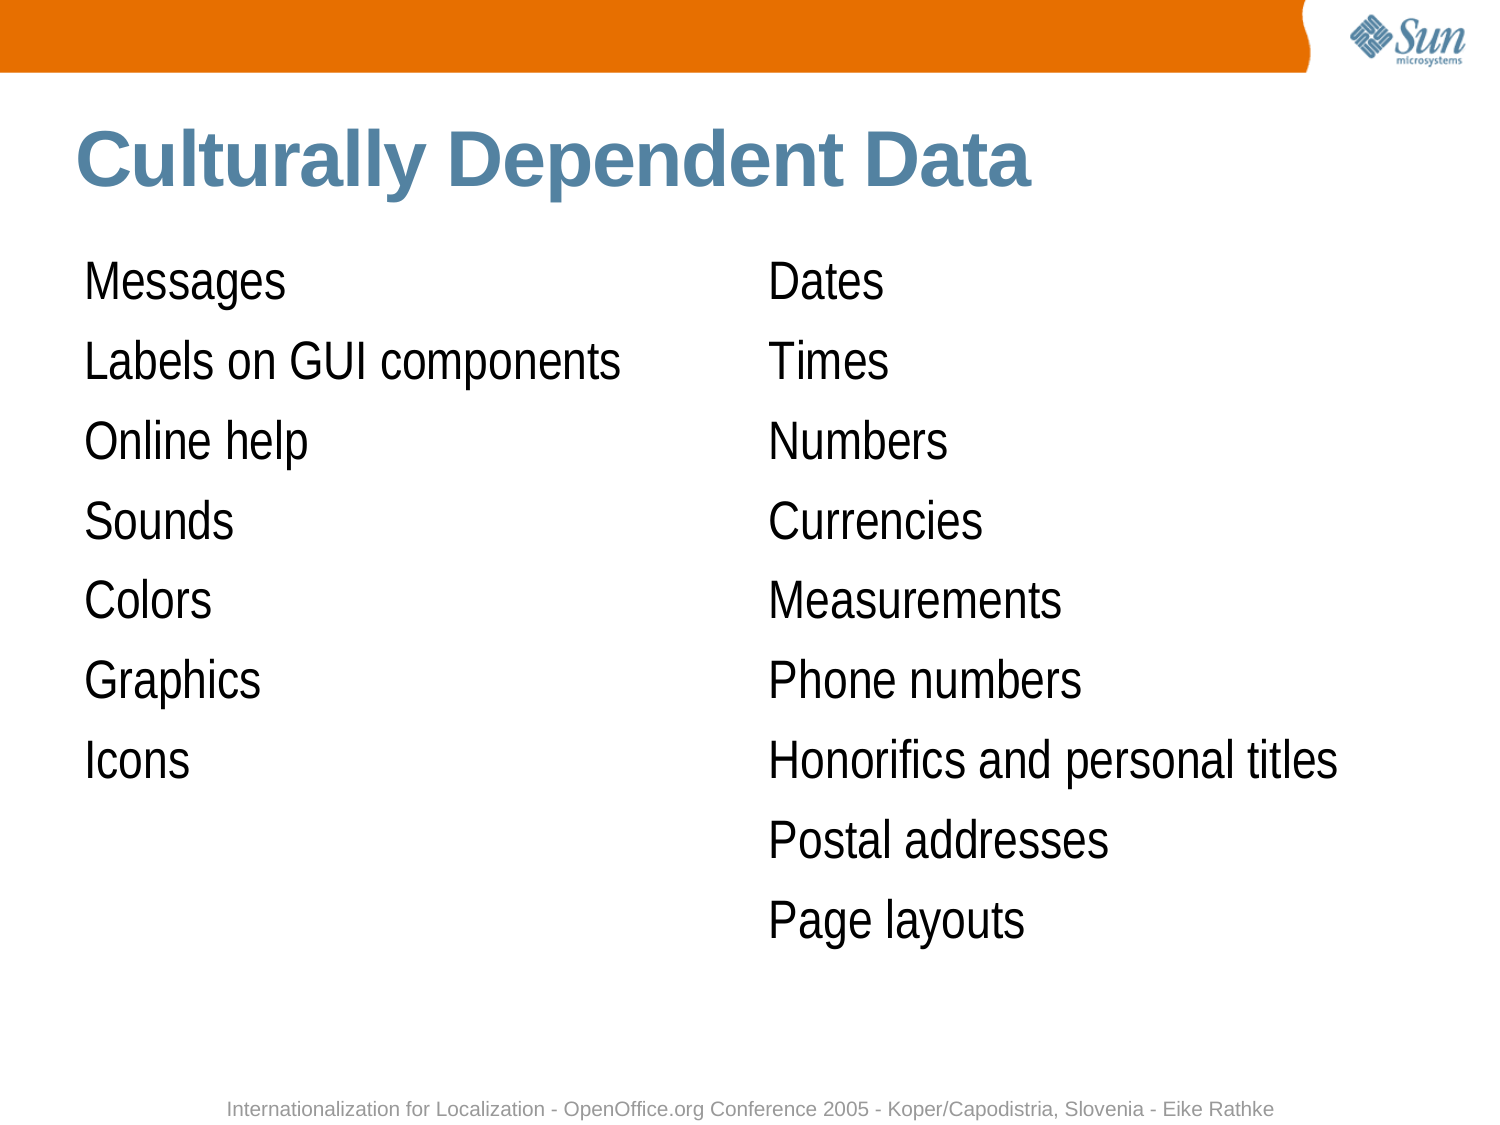

# Culturally Dependent Data
Messages
Labels on GUI components
Online help
Sounds
Colors
Graphics
Icons
Dates
Times
Numbers
Currencies
Measurements
Phone numbers
Honorifics and personal titles
Postal addresses
Page layouts